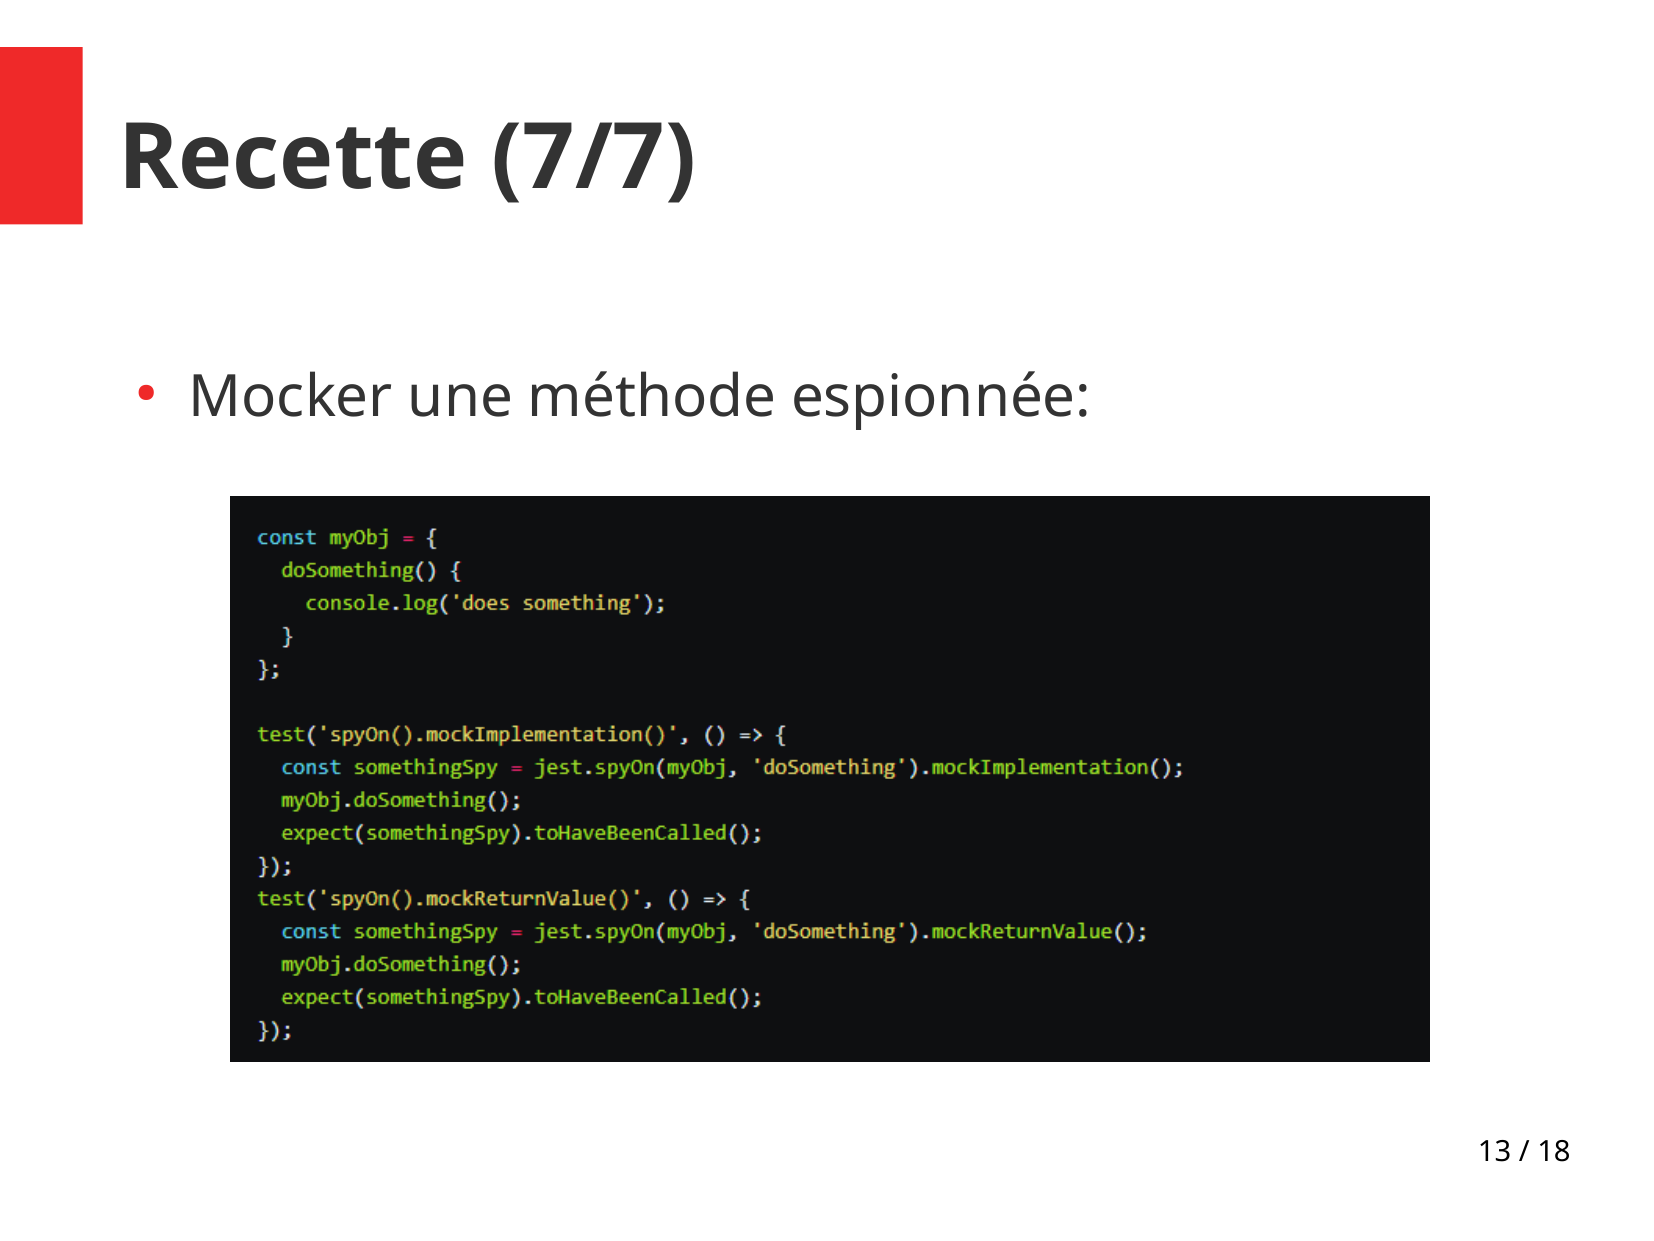

# Recette (7/7)
Mocker une méthode espionnée:
13